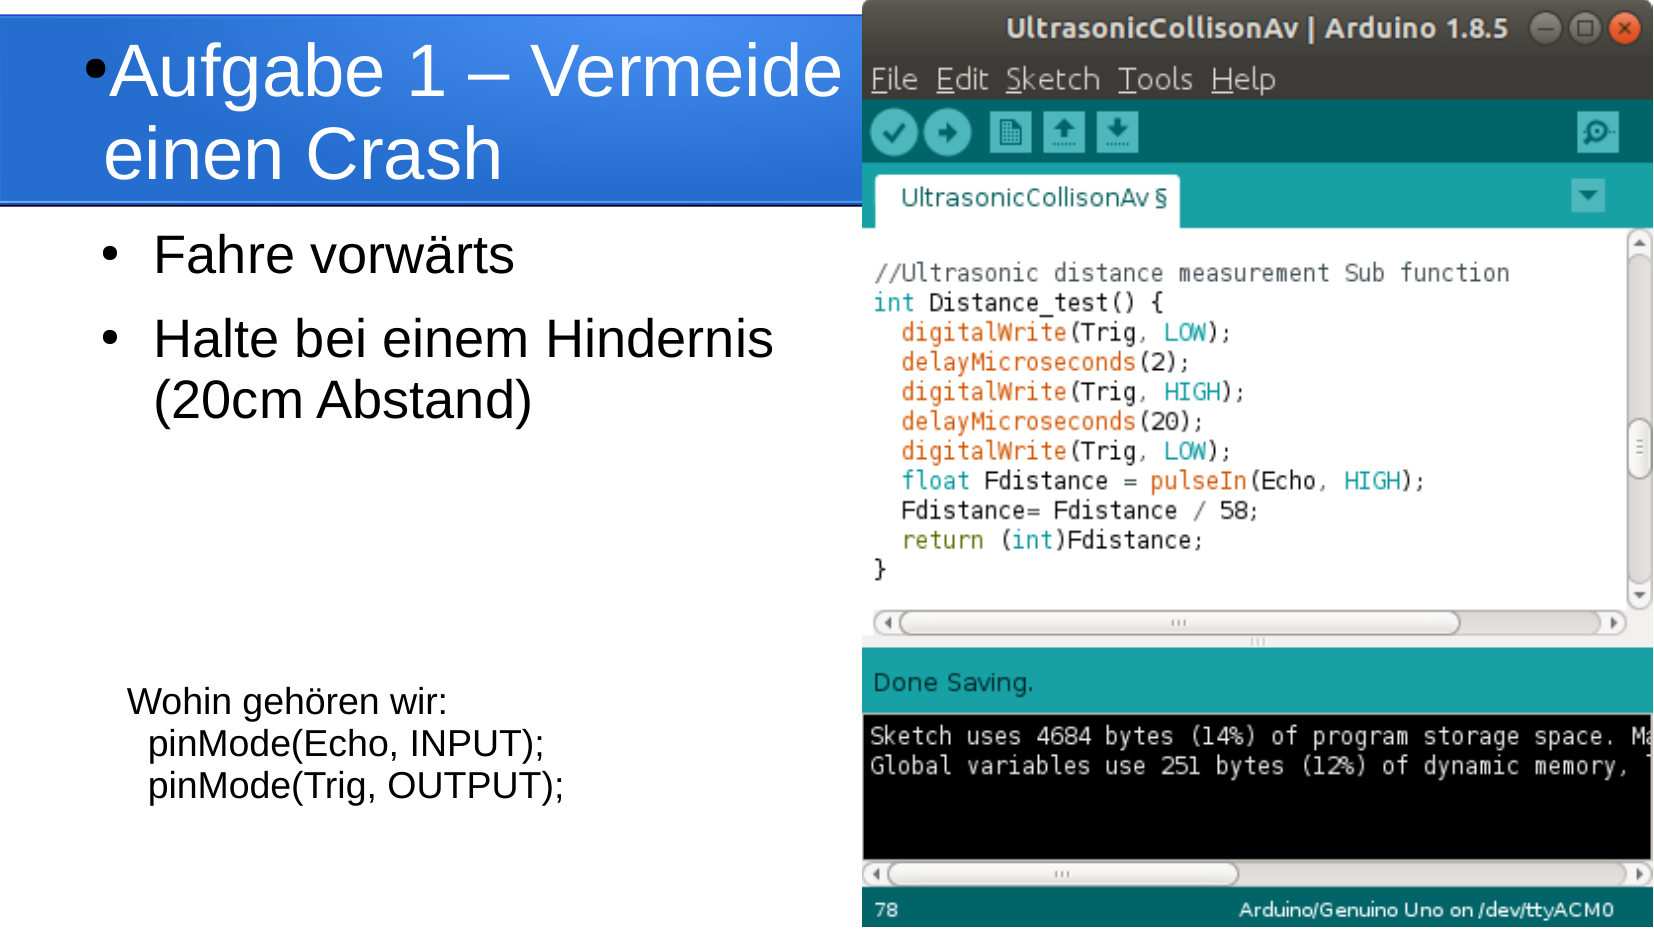

# Aufgabe 1 – Vermeide einen Crash
Fahre vorwärts
Halte bei einem Hindernis (20cm Abstand)
Wohin gehören wir: 		 pinMode(Echo, INPUT);
 pinMode(Trig, OUTPUT);